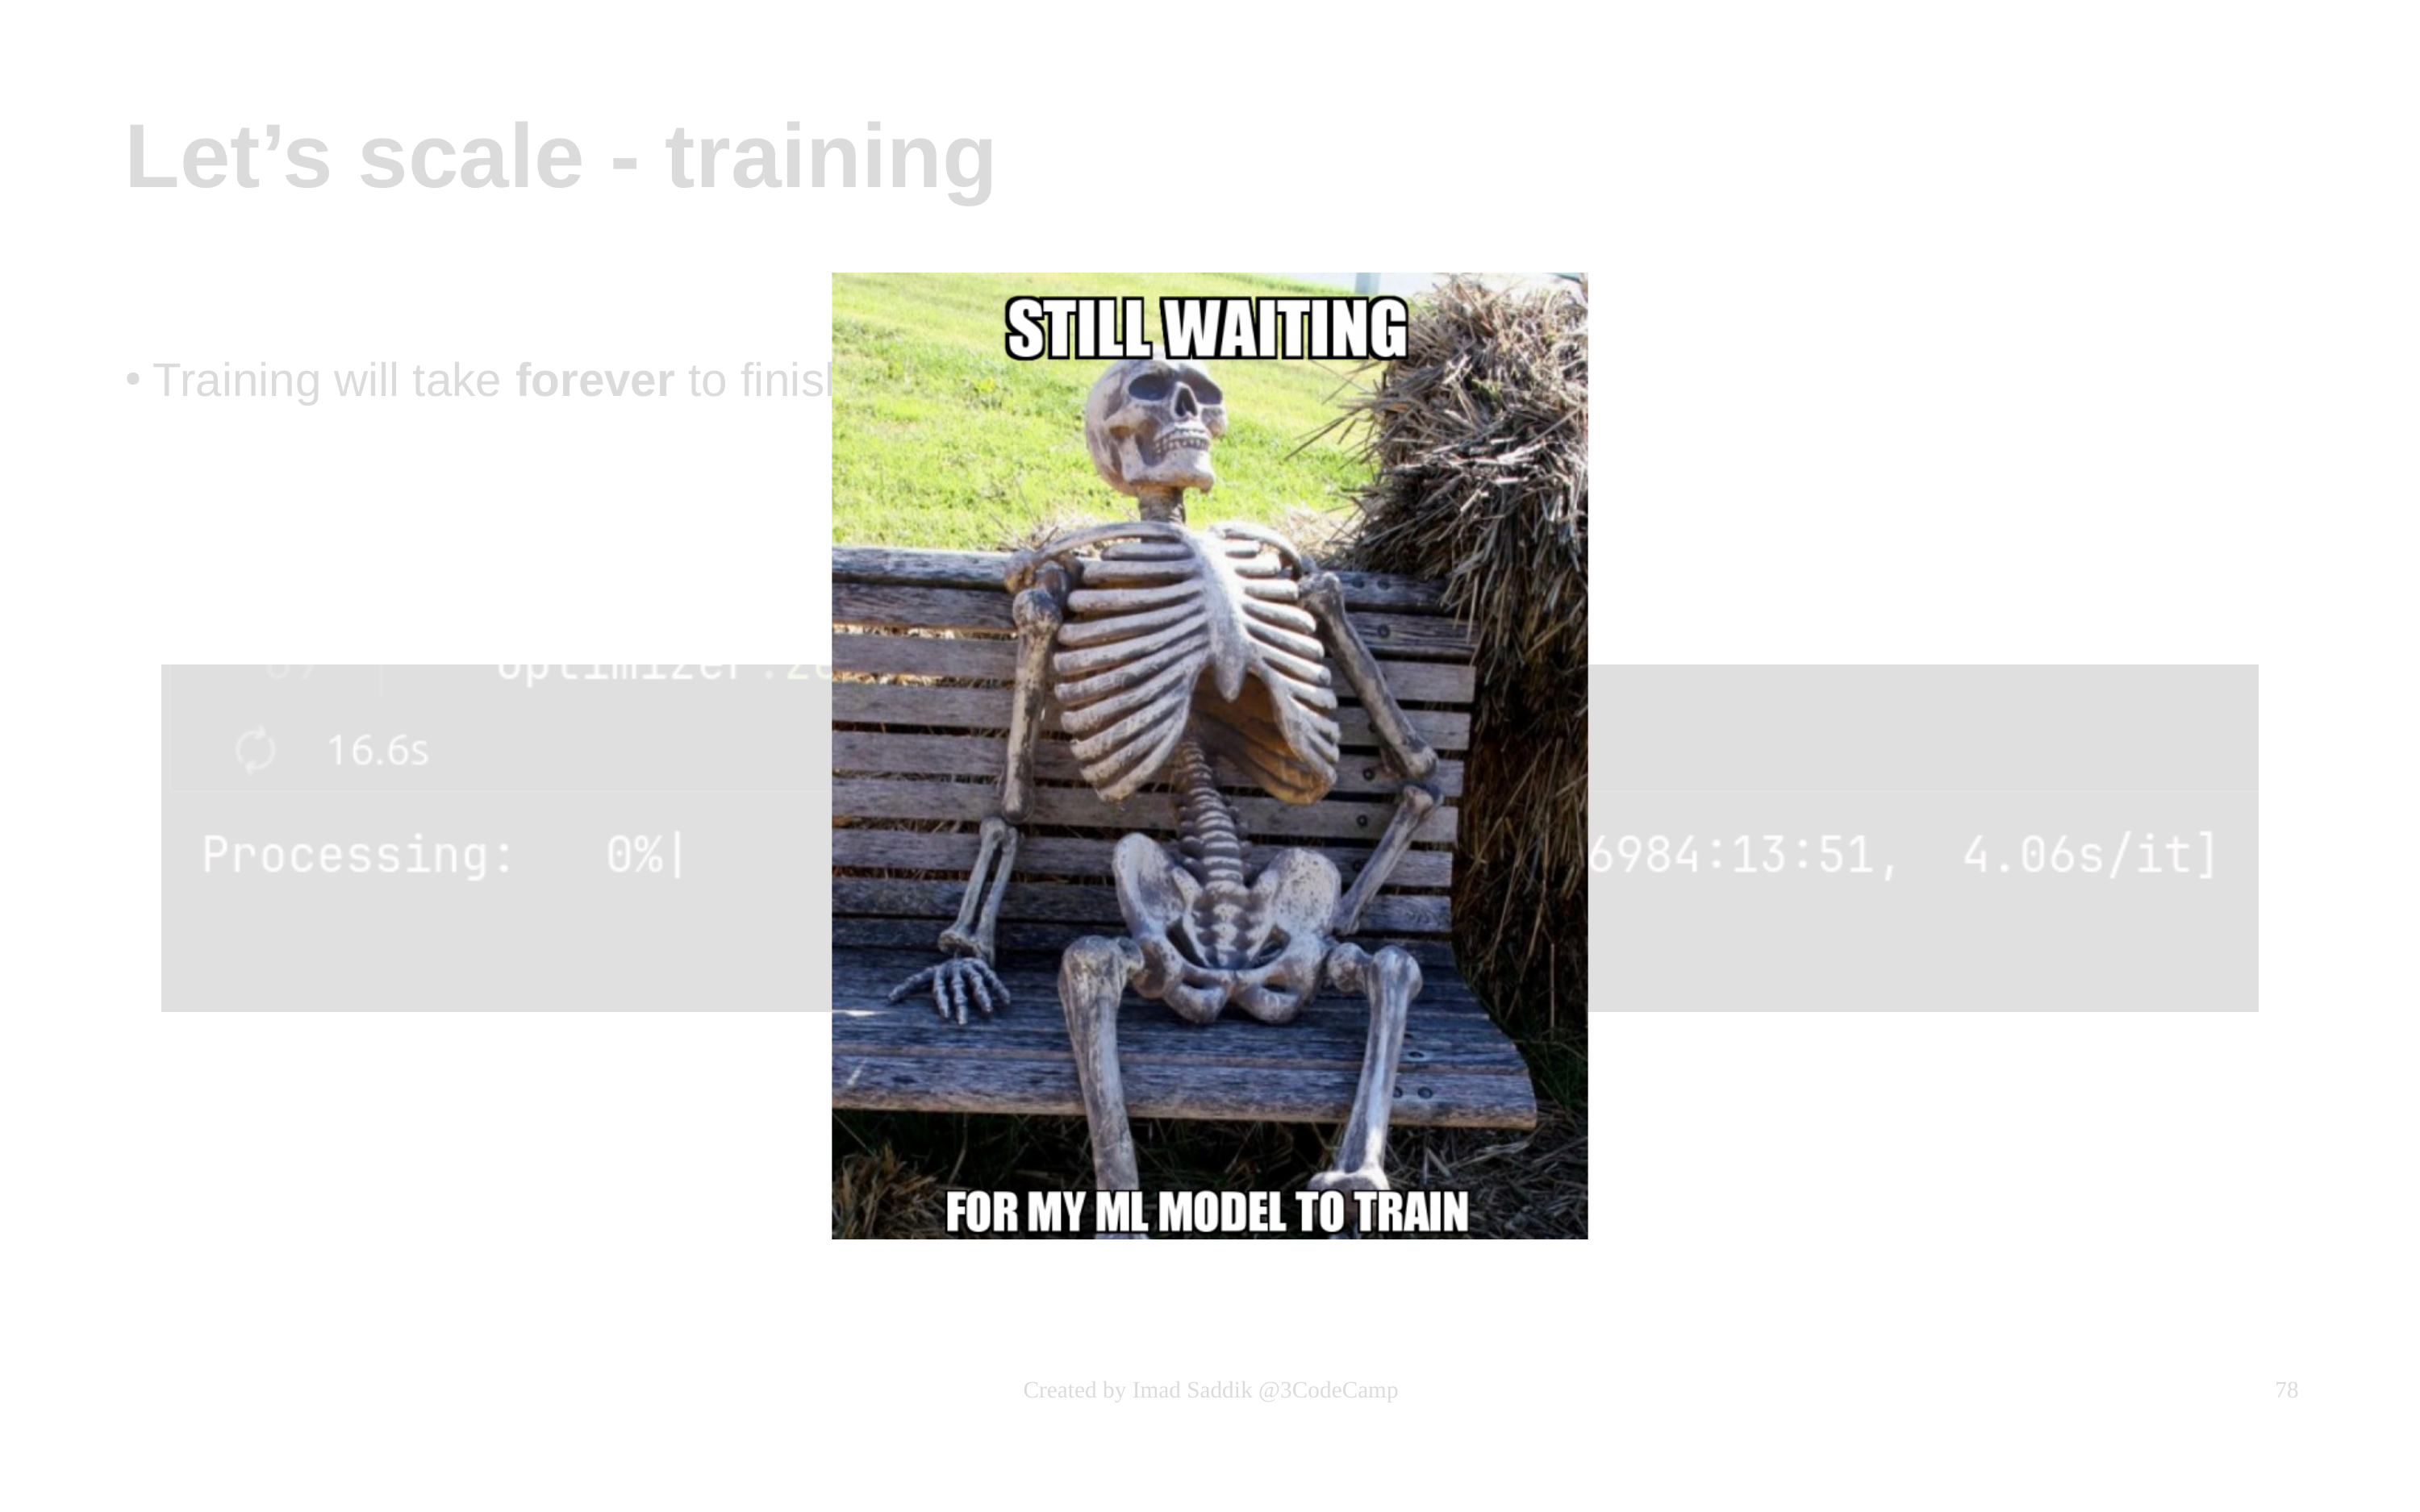

Let’s scale - training
Training will take forever to finish.
Created by Imad Saddik @3CodeCamp
78